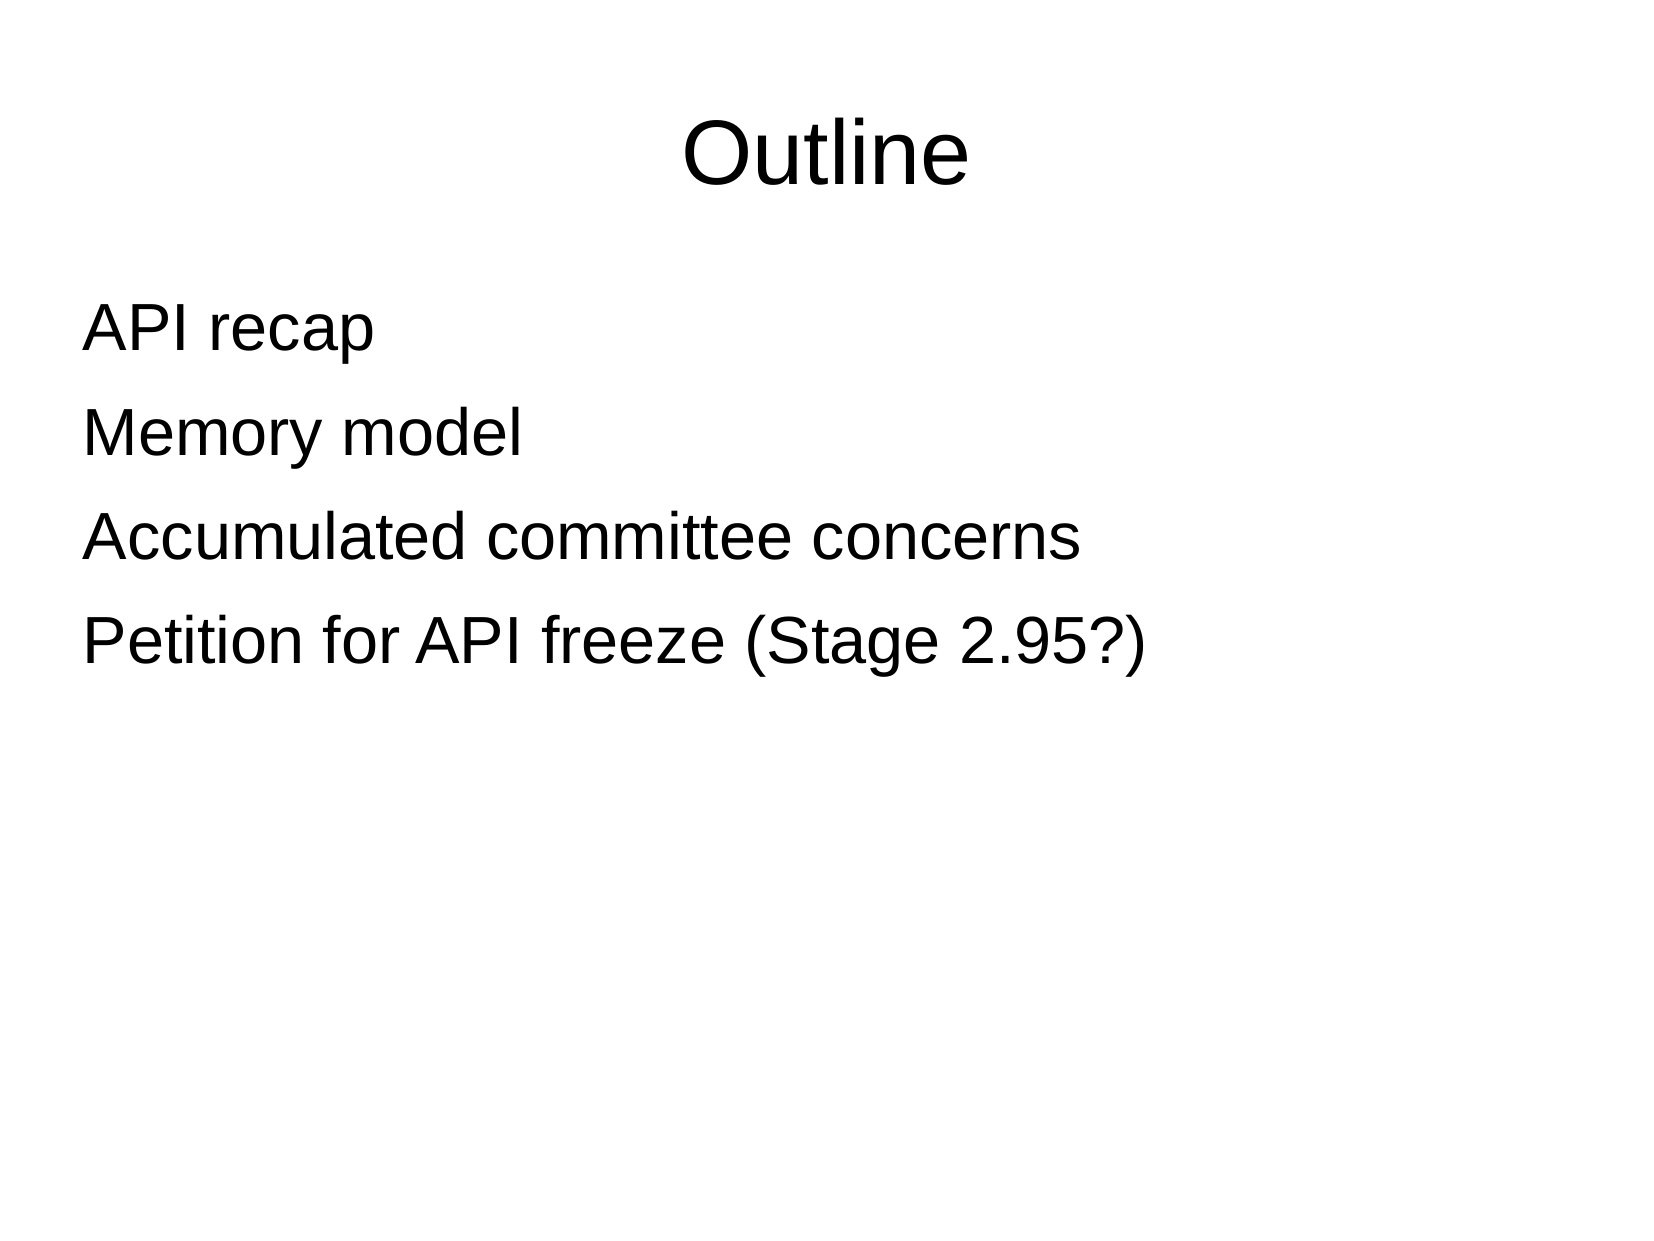

# Outline
API recap
Memory model
Accumulated committee concerns
Petition for API freeze (Stage 2.95?)